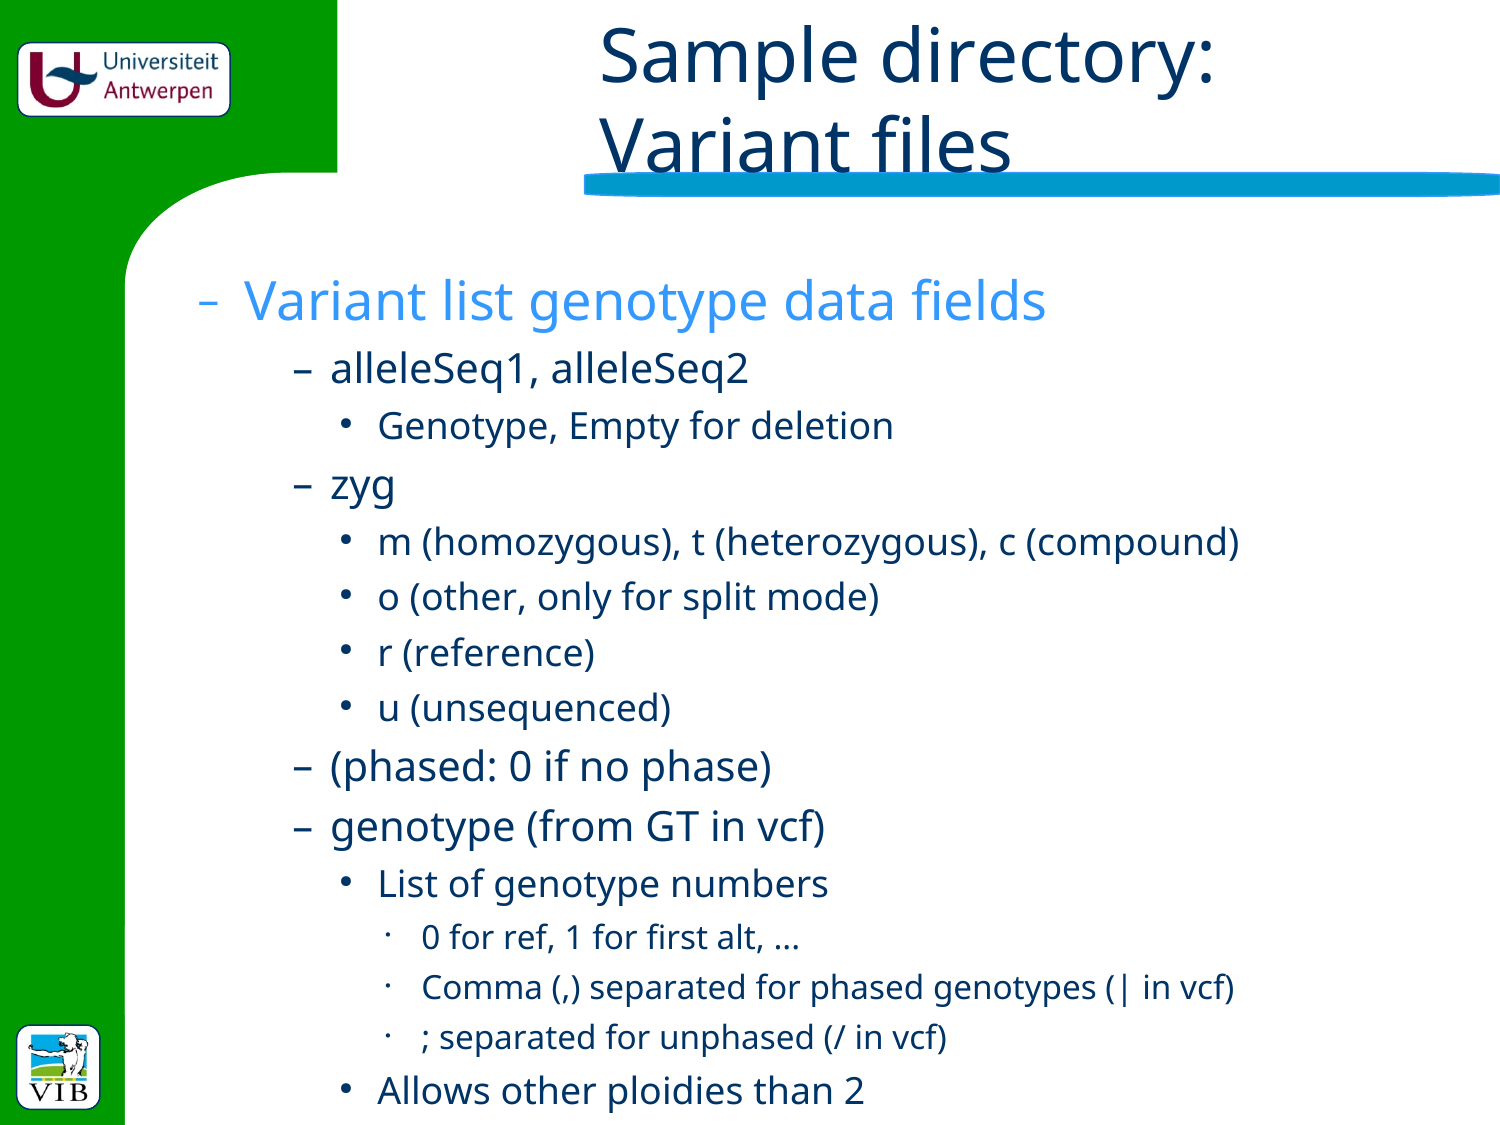

# Sample directory: Variant files
Variant list genotype data fields
alleleSeq1, alleleSeq2
Genotype, Empty for deletion
zyg
m (homozygous), t (heterozygous), c (compound)
o (other, only for split mode)
r (reference)
u (unsequenced)
(phased: 0 if no phase)
genotype (from GT in vcf)
List of genotype numbers
0 for ref, 1 for first alt, ...
Comma (,) separated for phased genotypes (| in vcf)
; separated for unphased (/ in vcf)
Allows other ploidies than 2